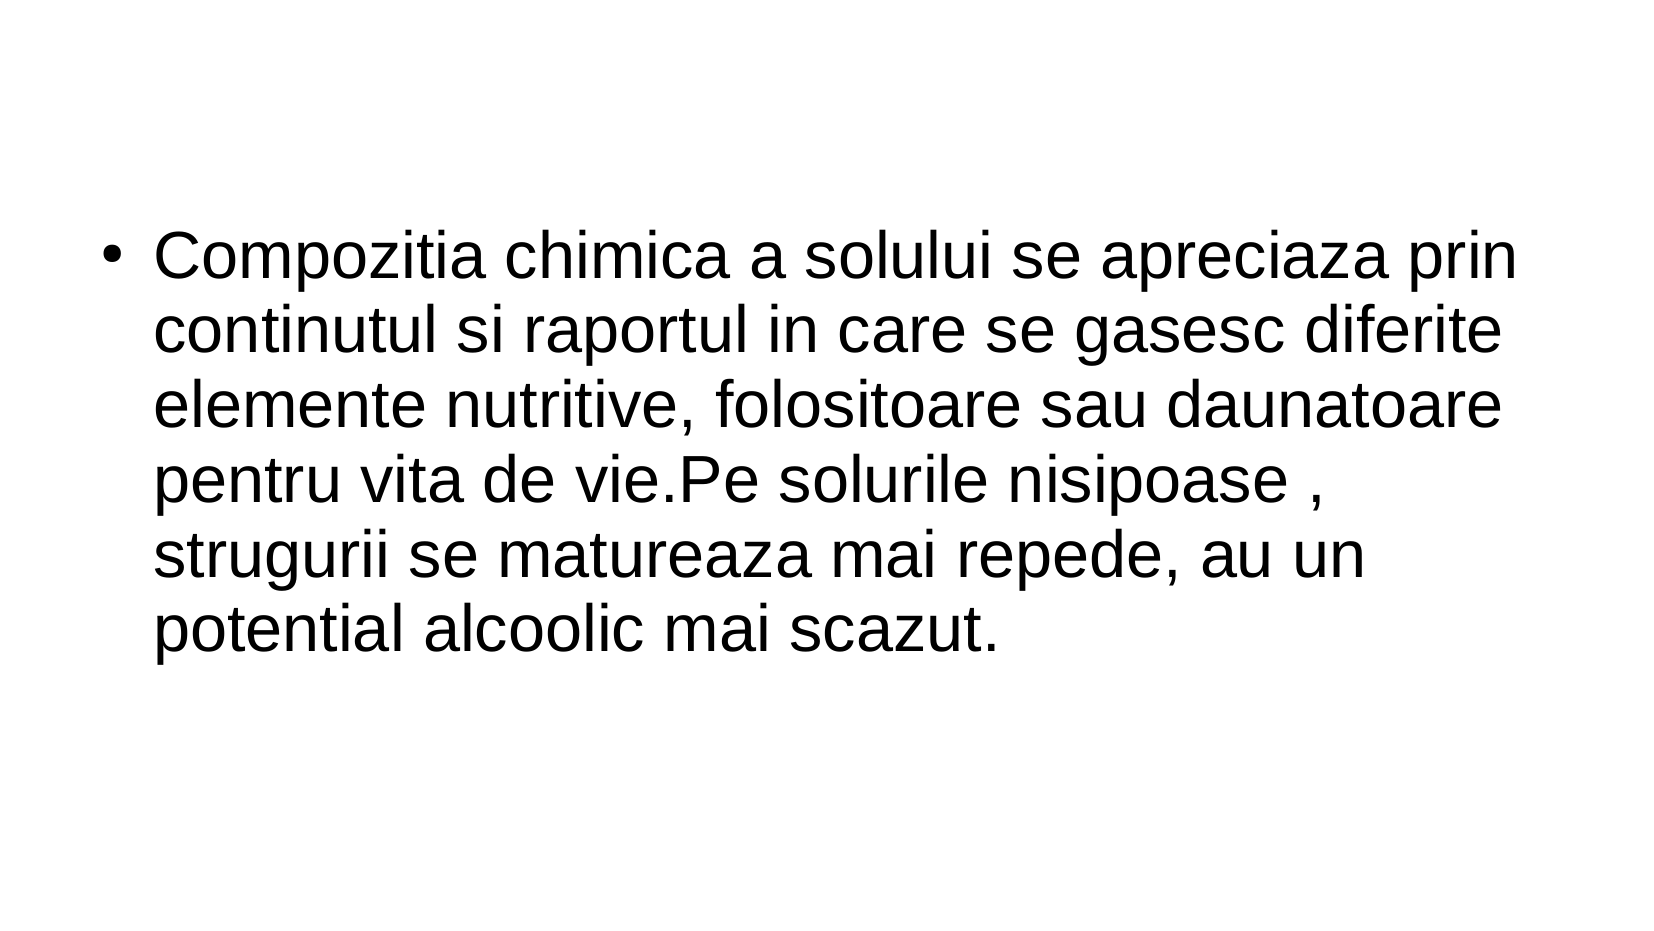

#
Compozitia chimica a solului se apreciaza prin continutul si raportul in care se gasesc diferite elemente nutritive, folositoare sau daunatoare pentru vita de vie.Pe solurile nisipoase , strugurii se matureaza mai repede, au un potential alcoolic mai scazut.